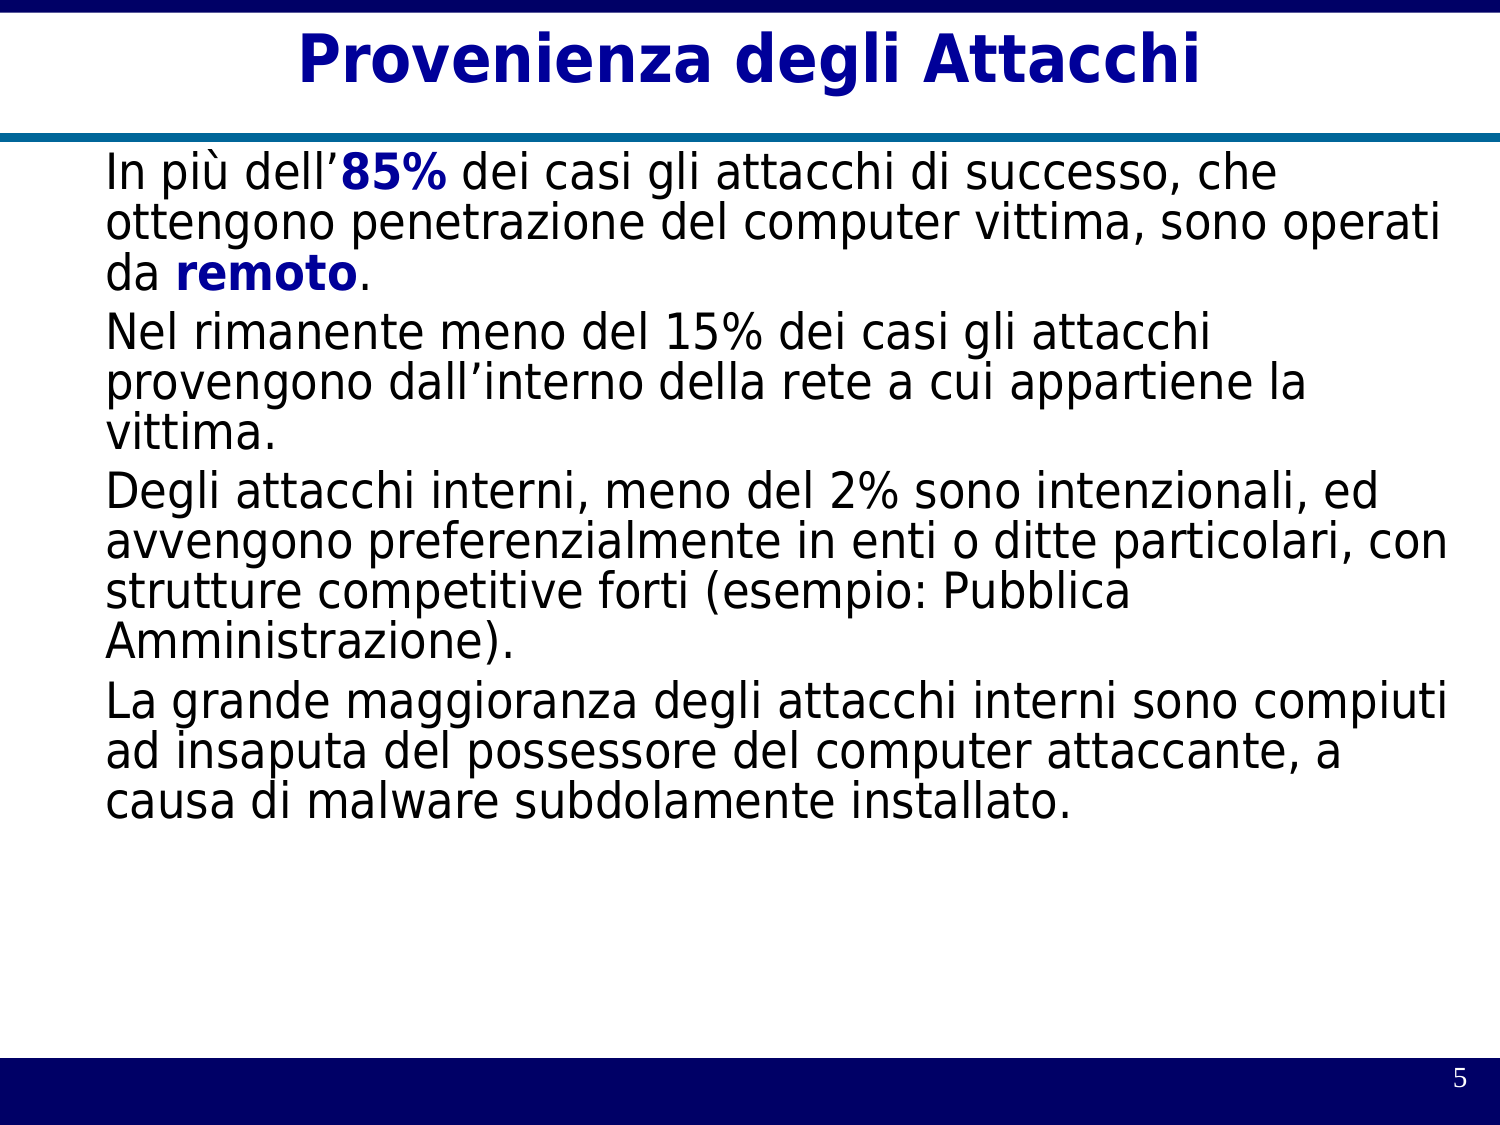

# Provenienza degli Attacchi
In più dell’85% dei casi gli attacchi di successo, che ottengono penetrazione del computer vittima, sono operati da remoto.
Nel rimanente meno del 15% dei casi gli attacchi provengono dall’interno della rete a cui appartiene la vittima.
Degli attacchi interni, meno del 2% sono intenzionali, ed avvengono preferenzialmente in enti o ditte particolari, con strutture competitive forti (esempio: Pubblica Amministrazione).
La grande maggioranza degli attacchi interni sono compiuti ad insaputa del possessore del computer attaccante, a causa di malware subdolamente installato.